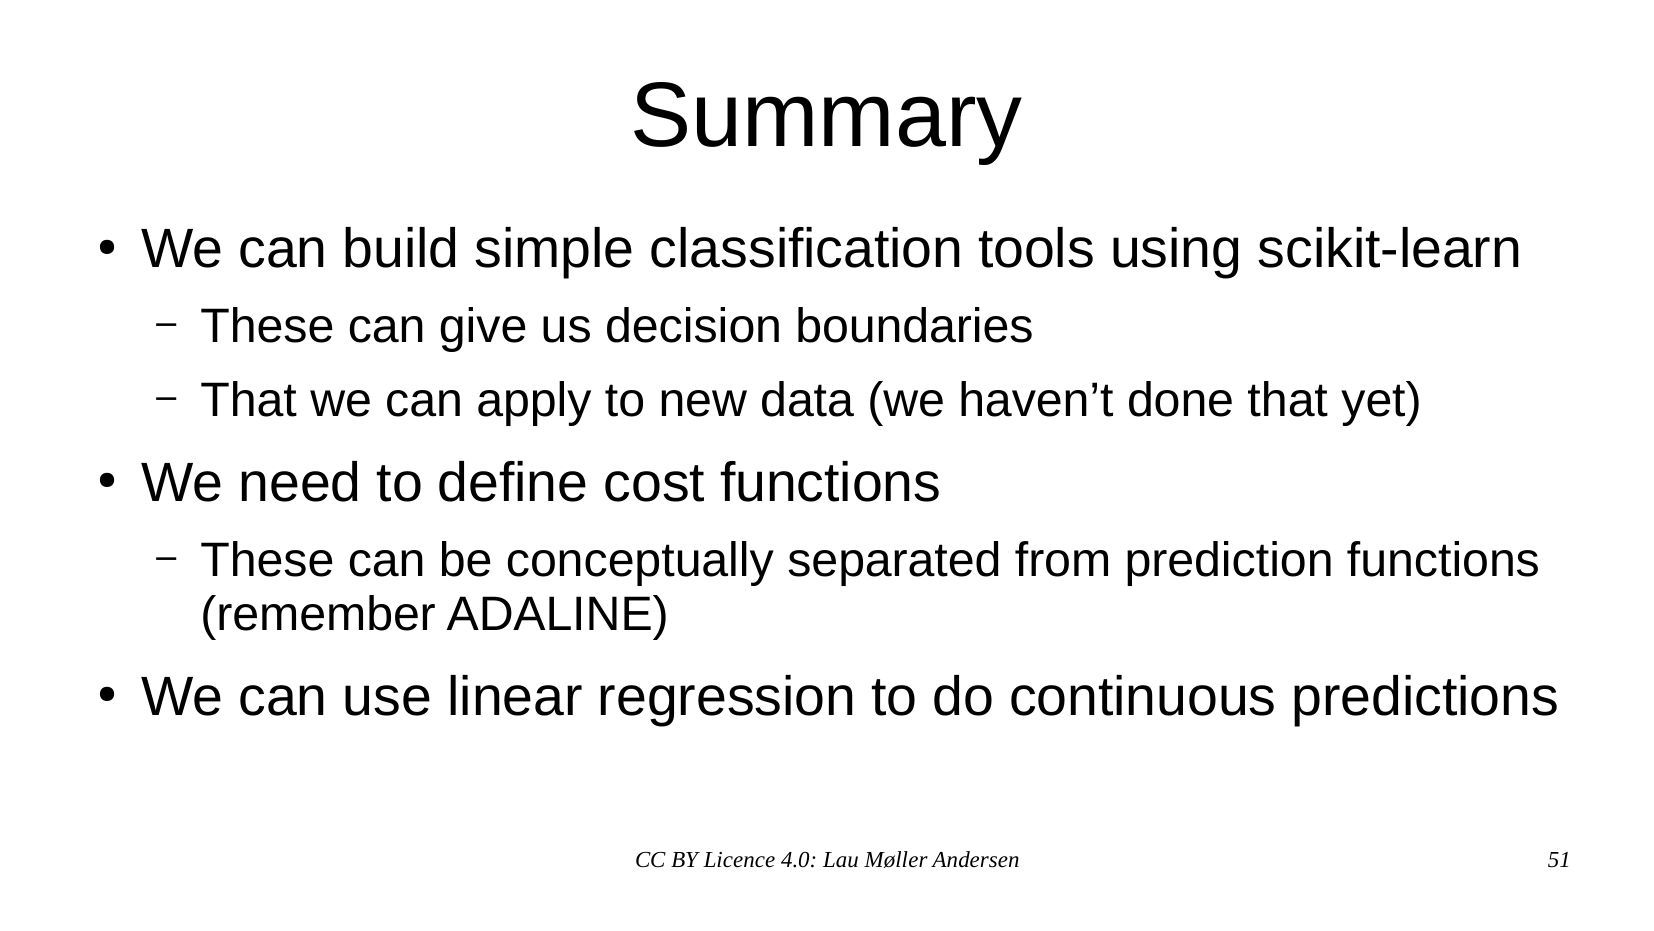

# Summary
We can build simple classification tools using scikit-learn
These can give us decision boundaries
That we can apply to new data (we haven’t done that yet)
We need to define cost functions
These can be conceptually separated from prediction functions (remember ADALINE)
We can use linear regression to do continuous predictions
CC BY Licence 4.0: Lau Møller Andersen
51